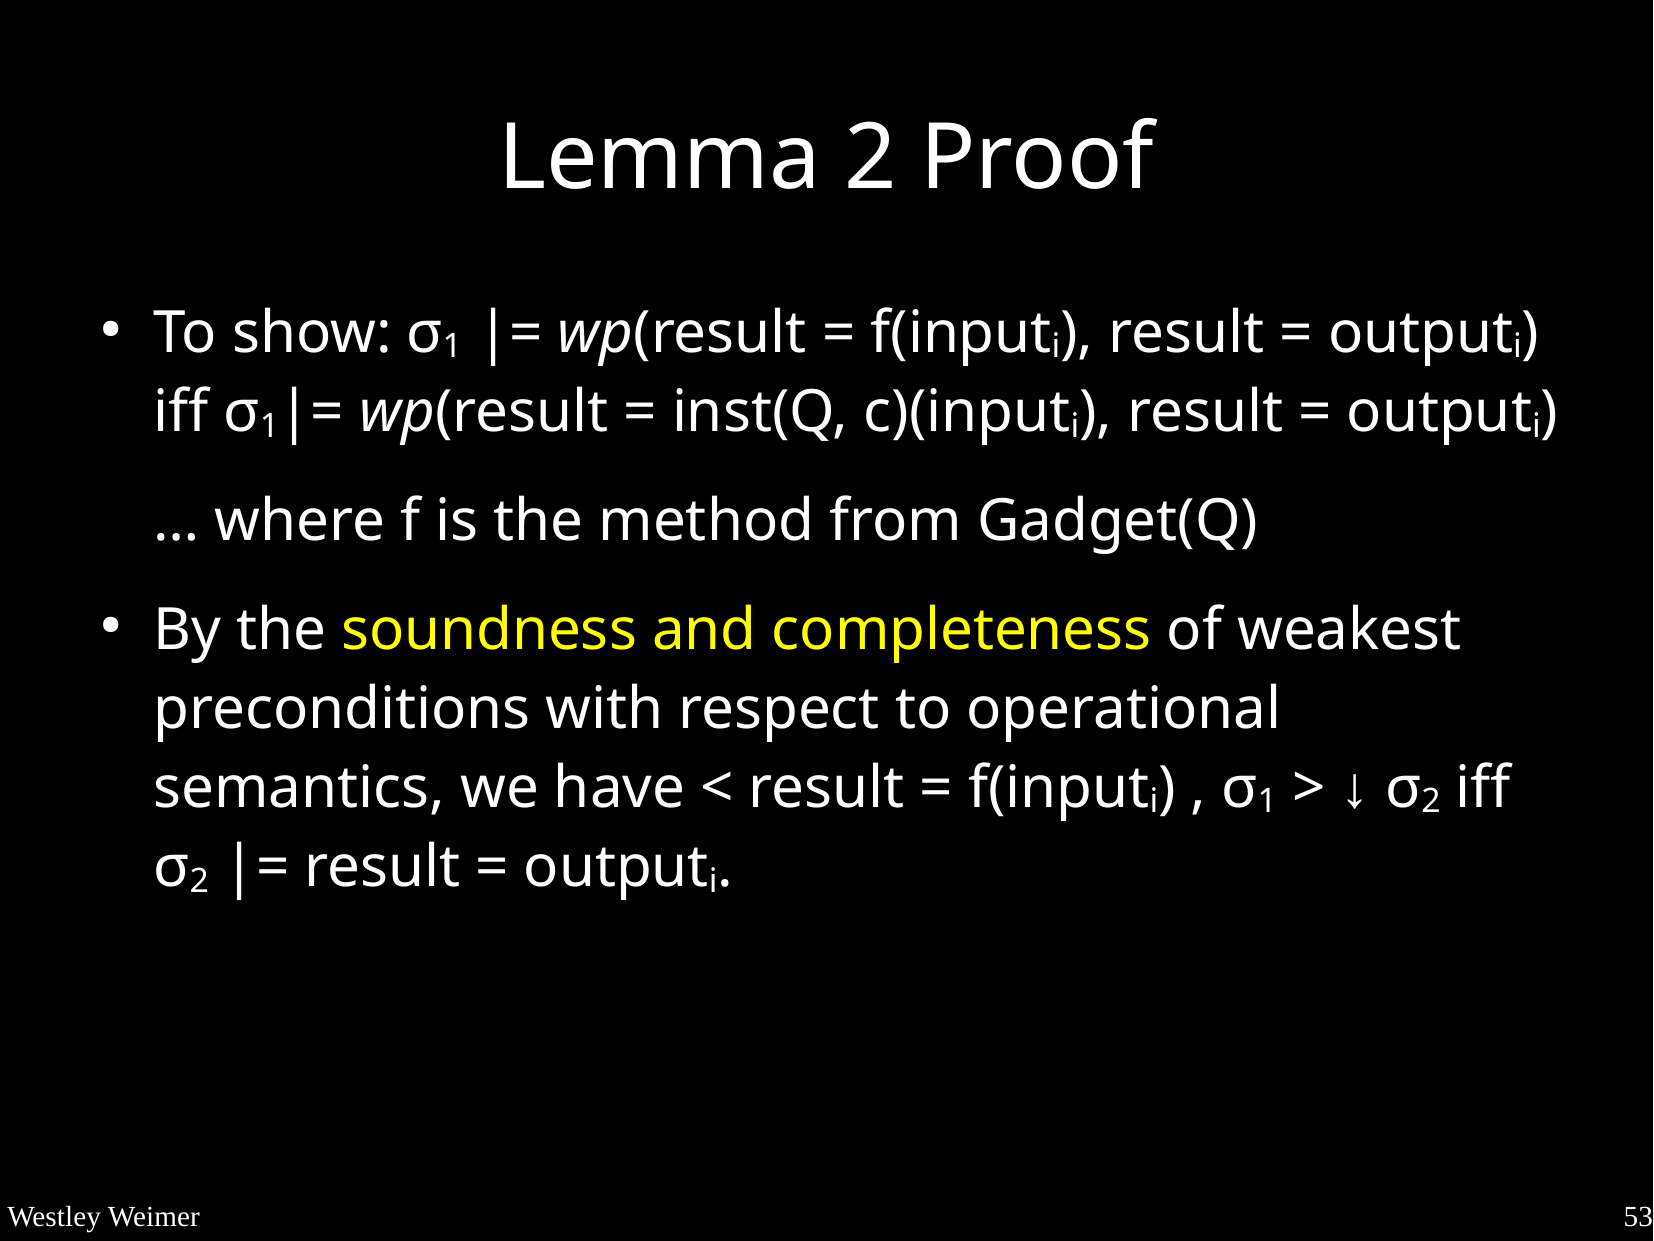

# Lemma 2 Proof
To show: σ1 |= wp(result = f(inputi), result = outputi) iff σ1|= wp(result = inst(Q, c)(inputi), result = outputi)
… where f is the method from Gadget(Q)
By the soundness and completeness of weakest preconditions with respect to operational semantics, we have < result = f(inputi) , σ1 > ↓ σ2 iff σ2 |= result = outputi.
53